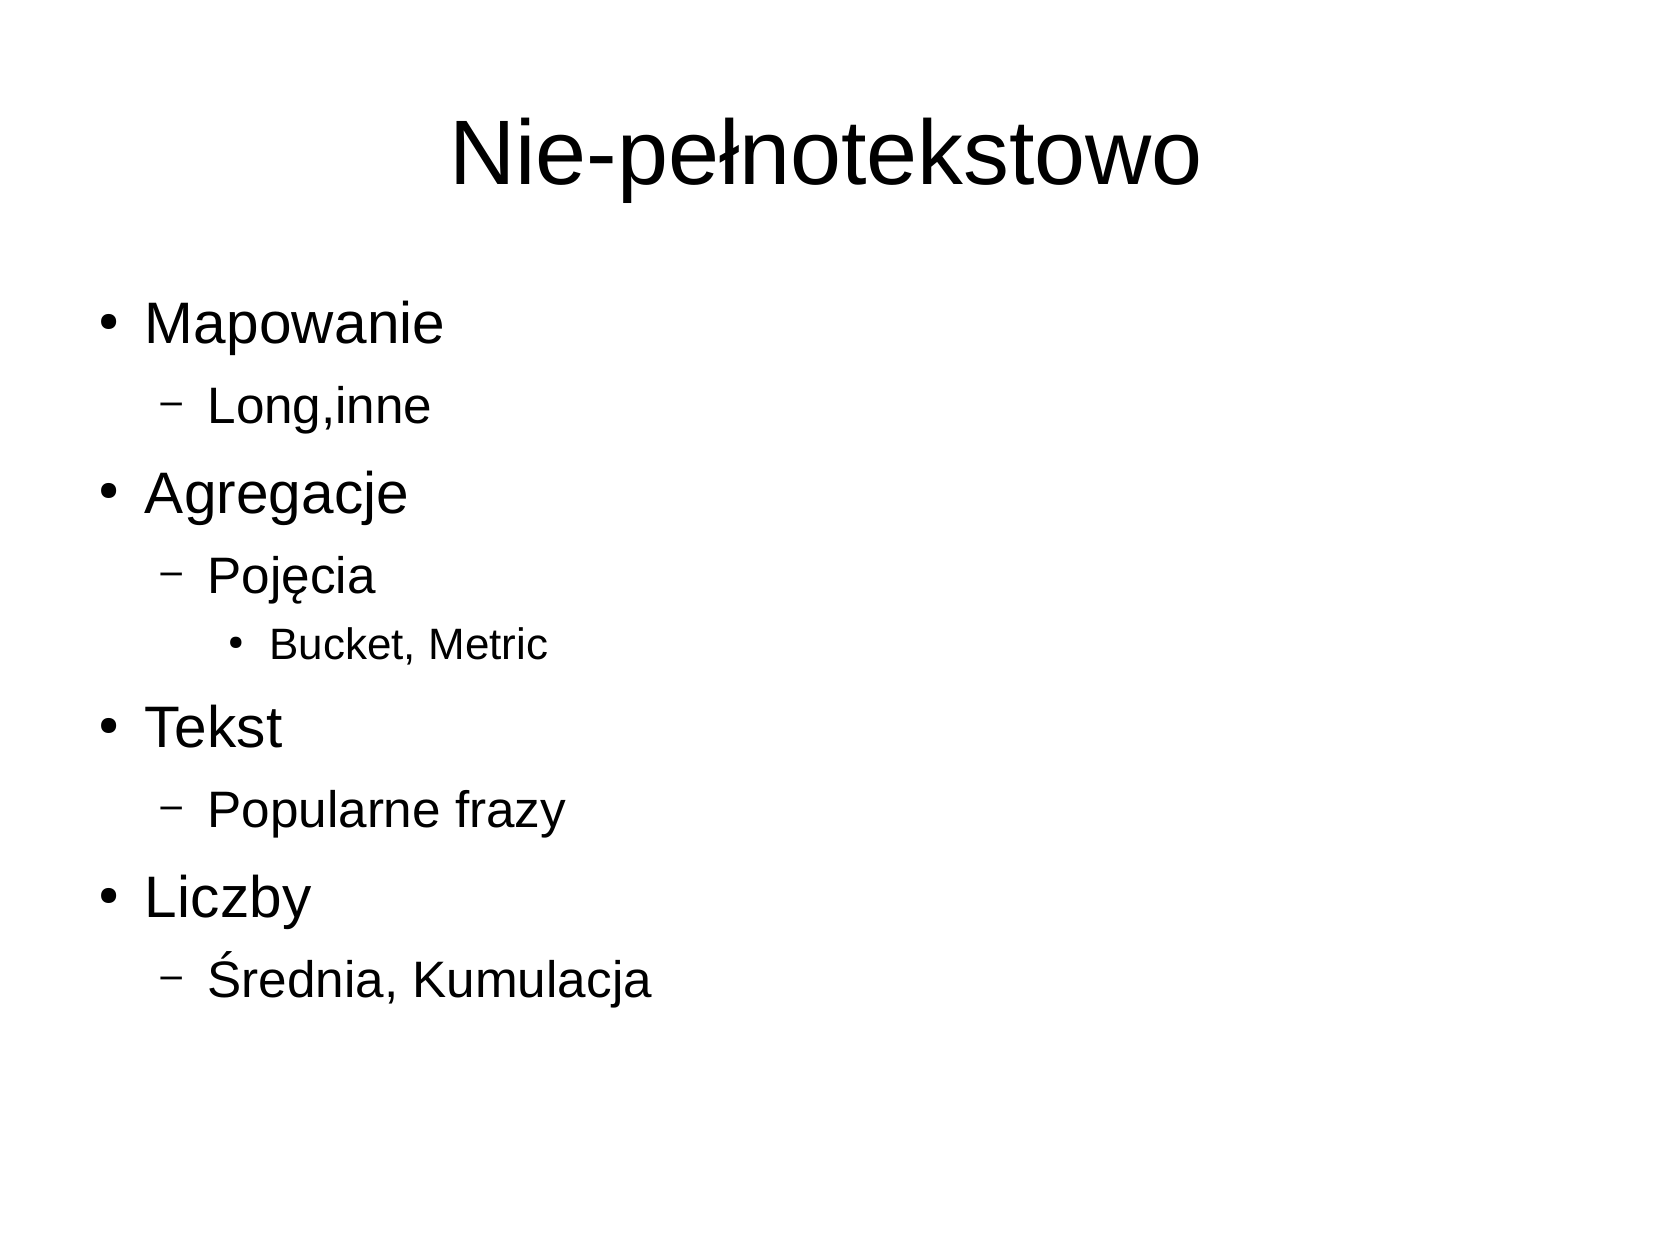

# Nie-pełnotekstowo
Mapowanie
Long,inne
Agregacje
Pojęcia
Bucket, Metric
Tekst
Popularne frazy
Liczby
Średnia, Kumulacja